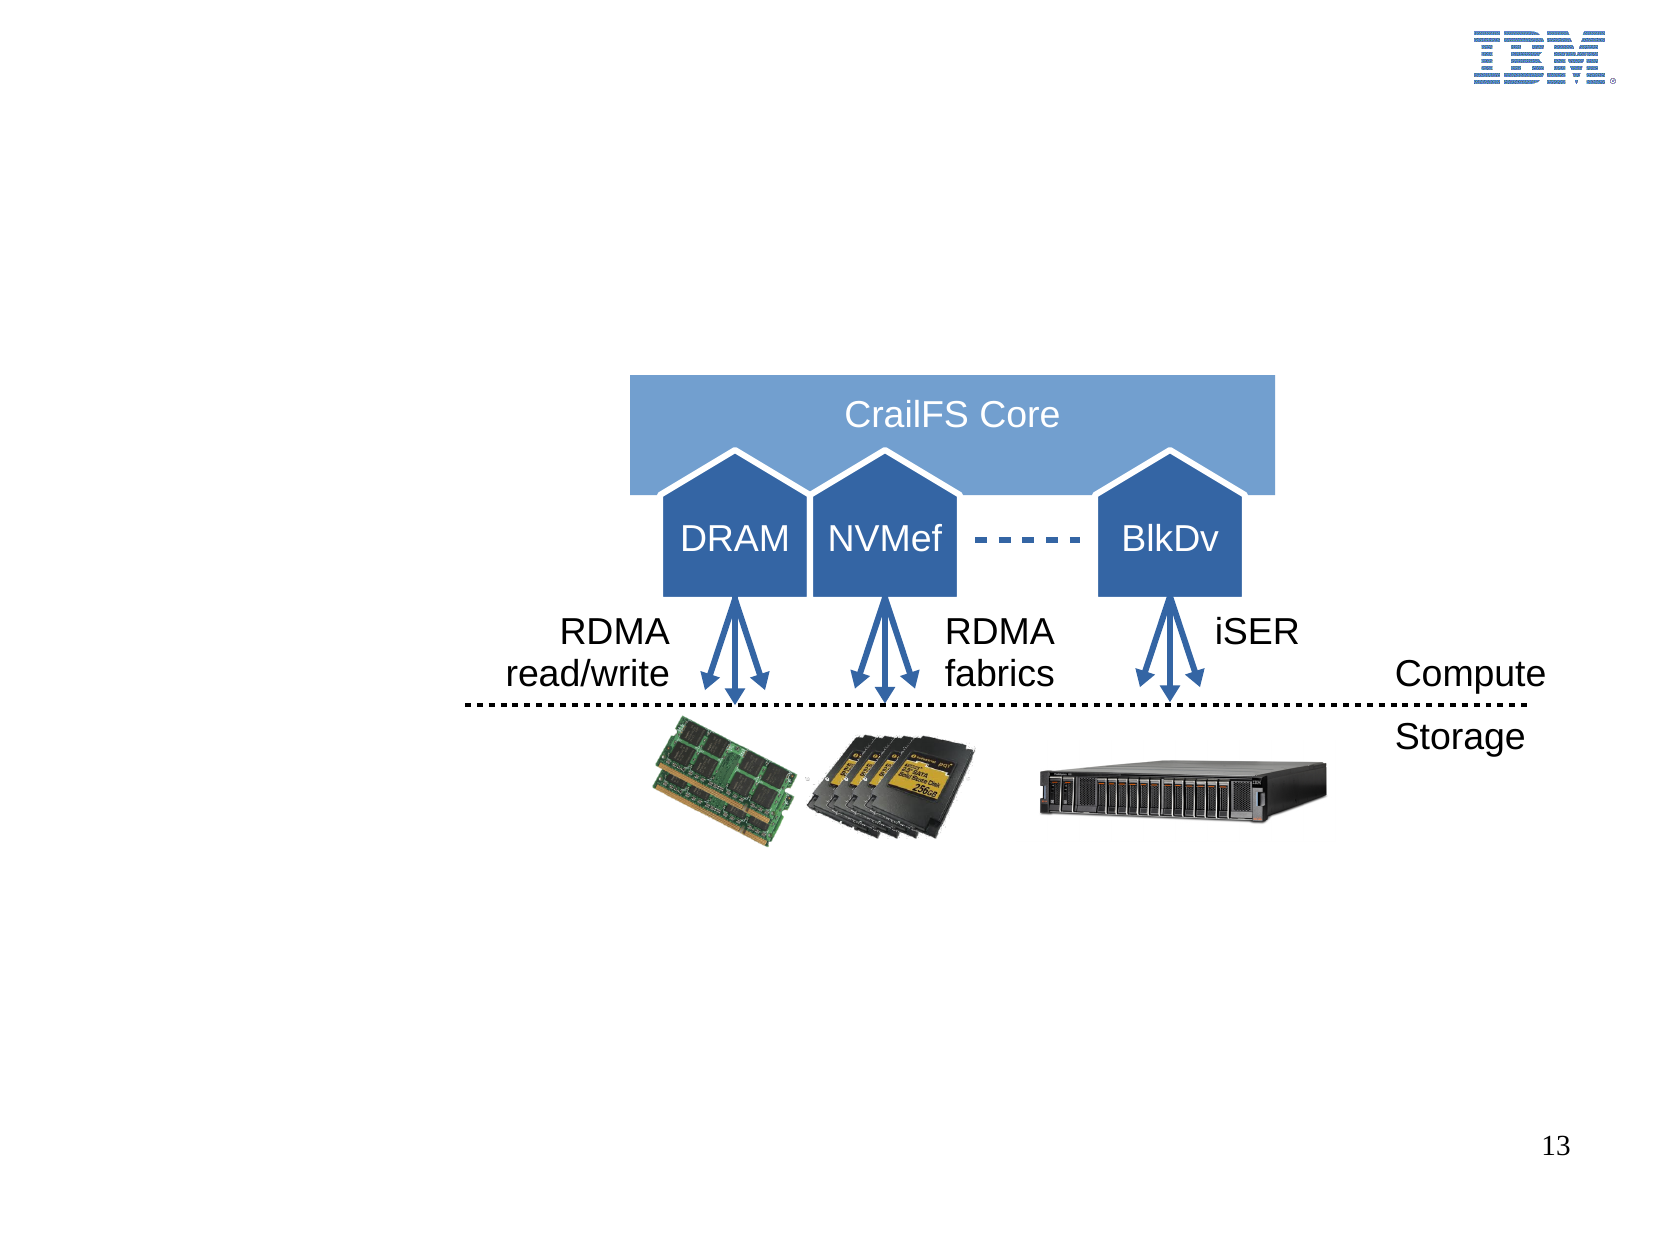

CrailFS Core
DRAM
NVMef
BlkDv
RDMA
read/write
RDMA
fabrics
iSER
Compute
Storage
13